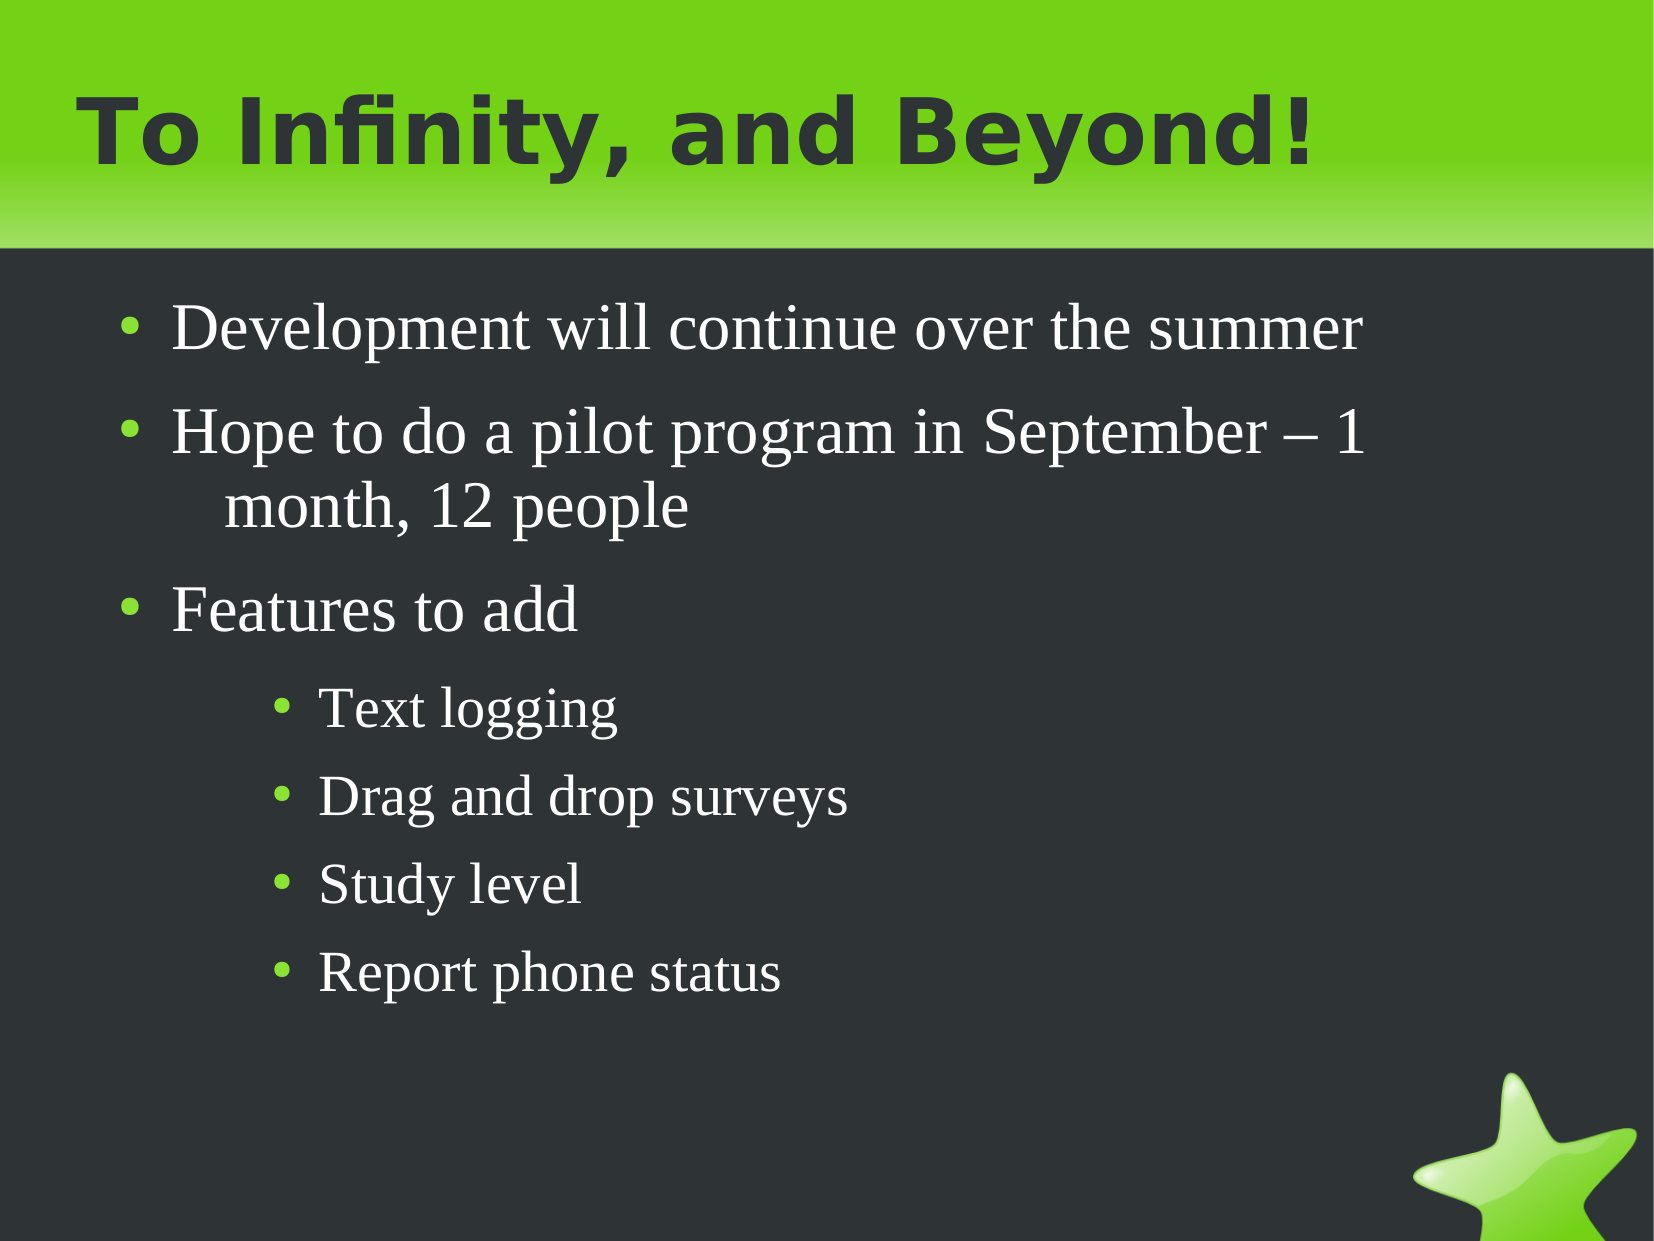

# To Infinity, and Beyond!
Development will continue over the summer
Hope to do a pilot program in September – 1 month, 12 people
Features to add
Text logging
Drag and drop surveys
Study level
Report phone status